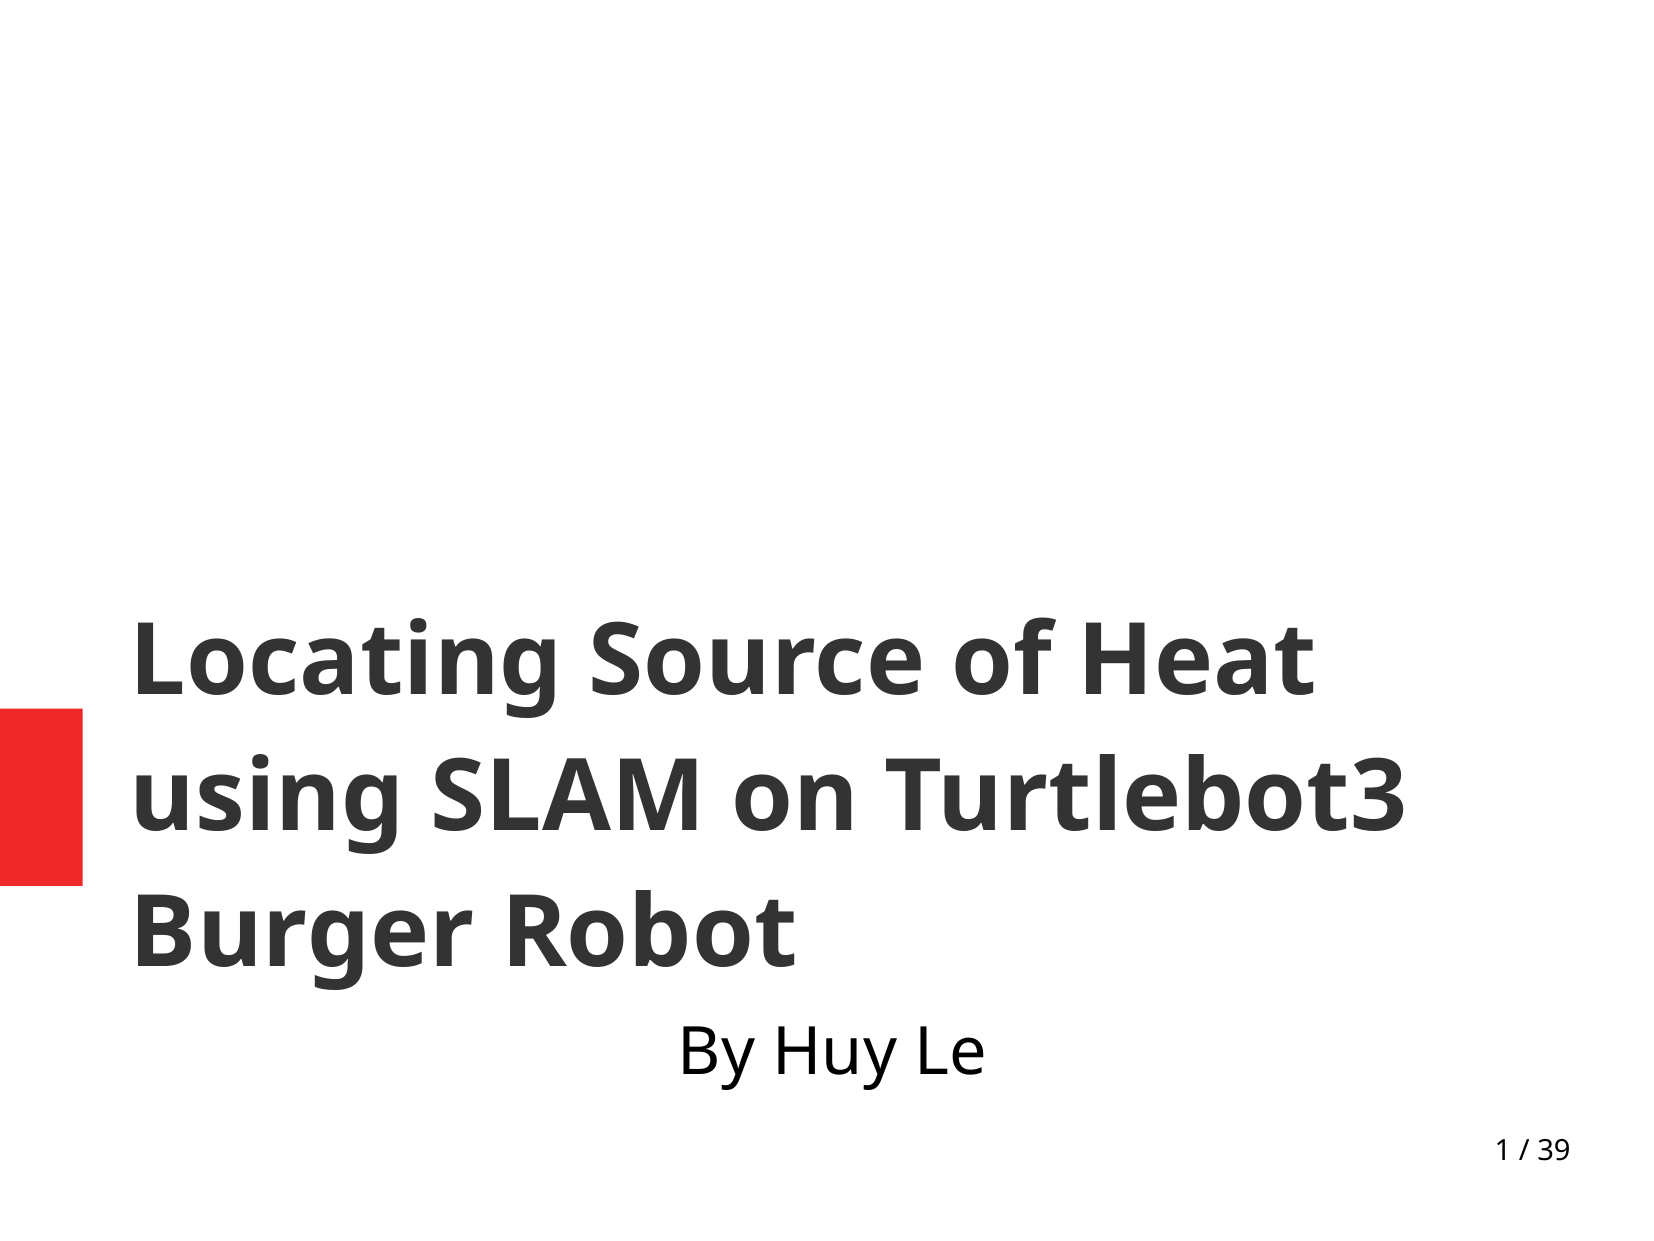

# Locating Source of Heat using SLAM on Turtlebot3 Burger Robot
By Huy Le
1